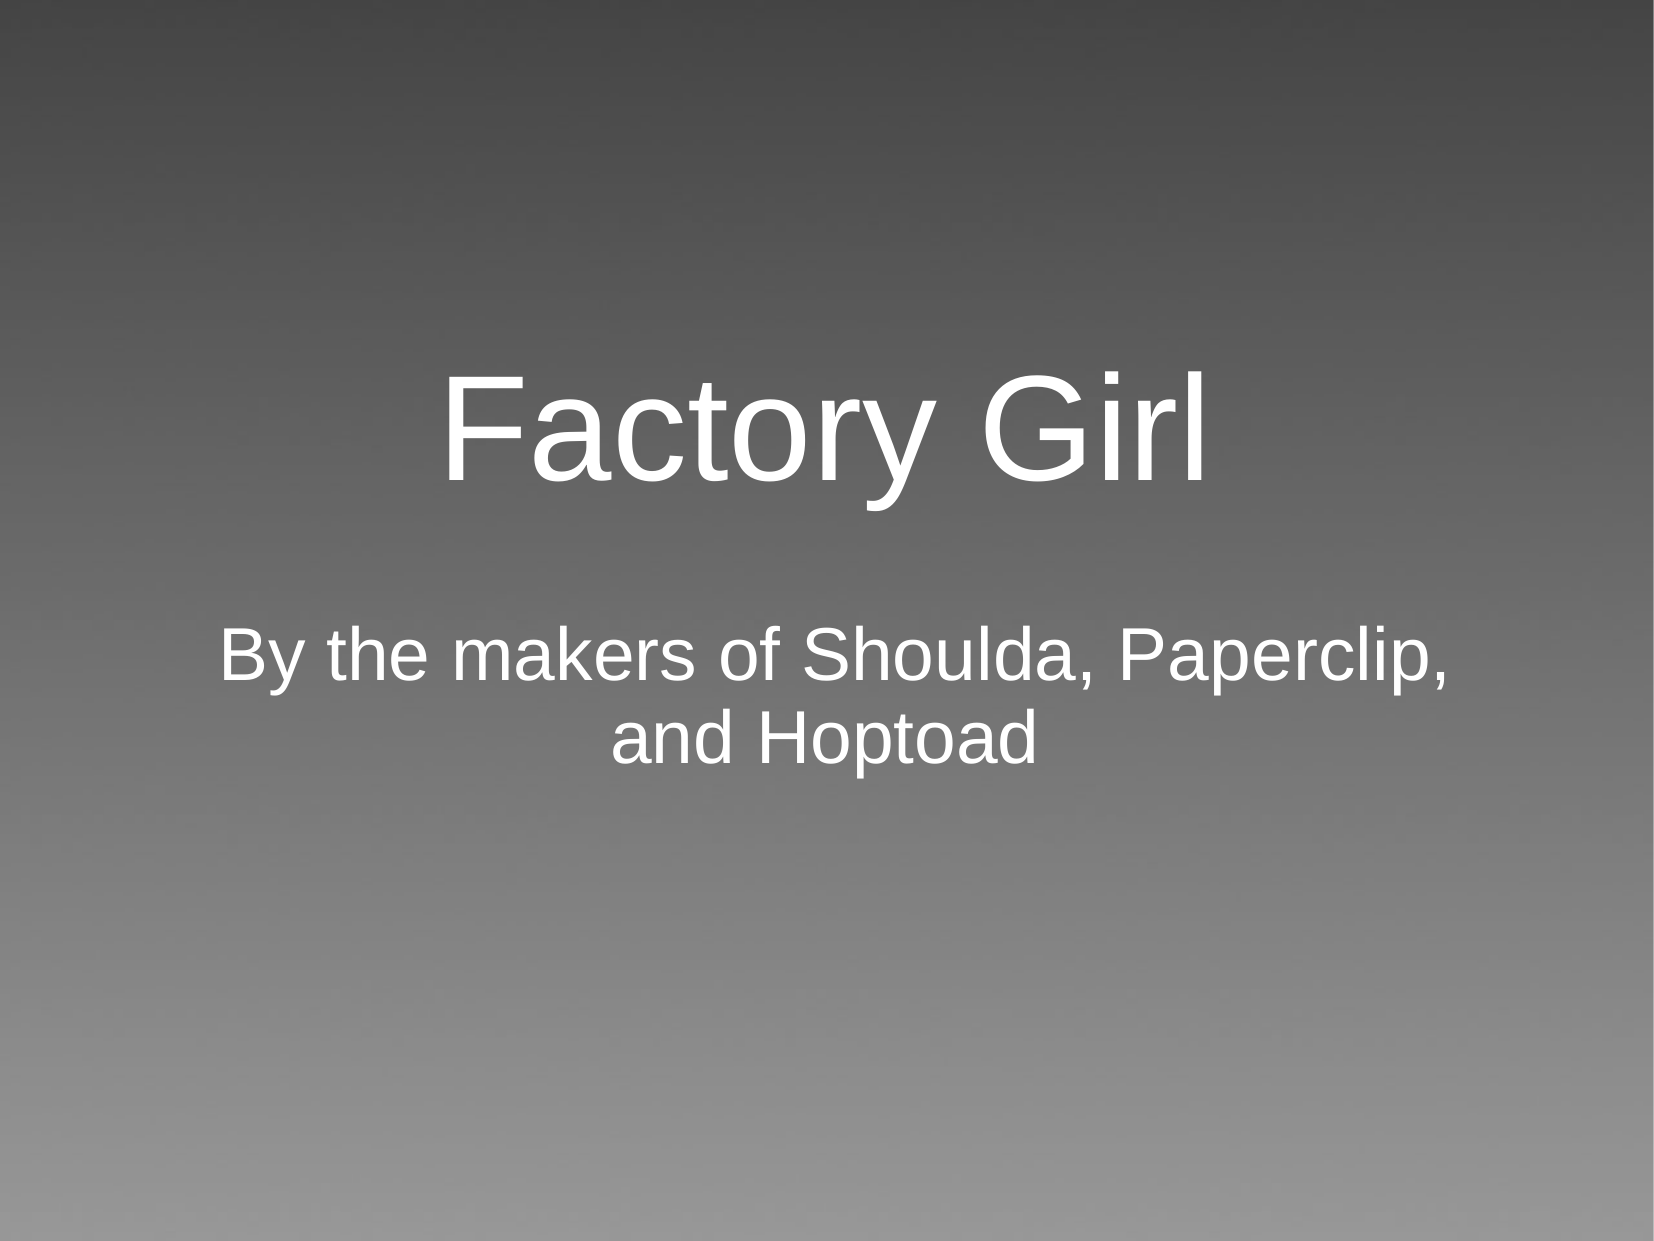

Factory Girl
 By the makers of Shoulda, Paperclip, and Hoptoad